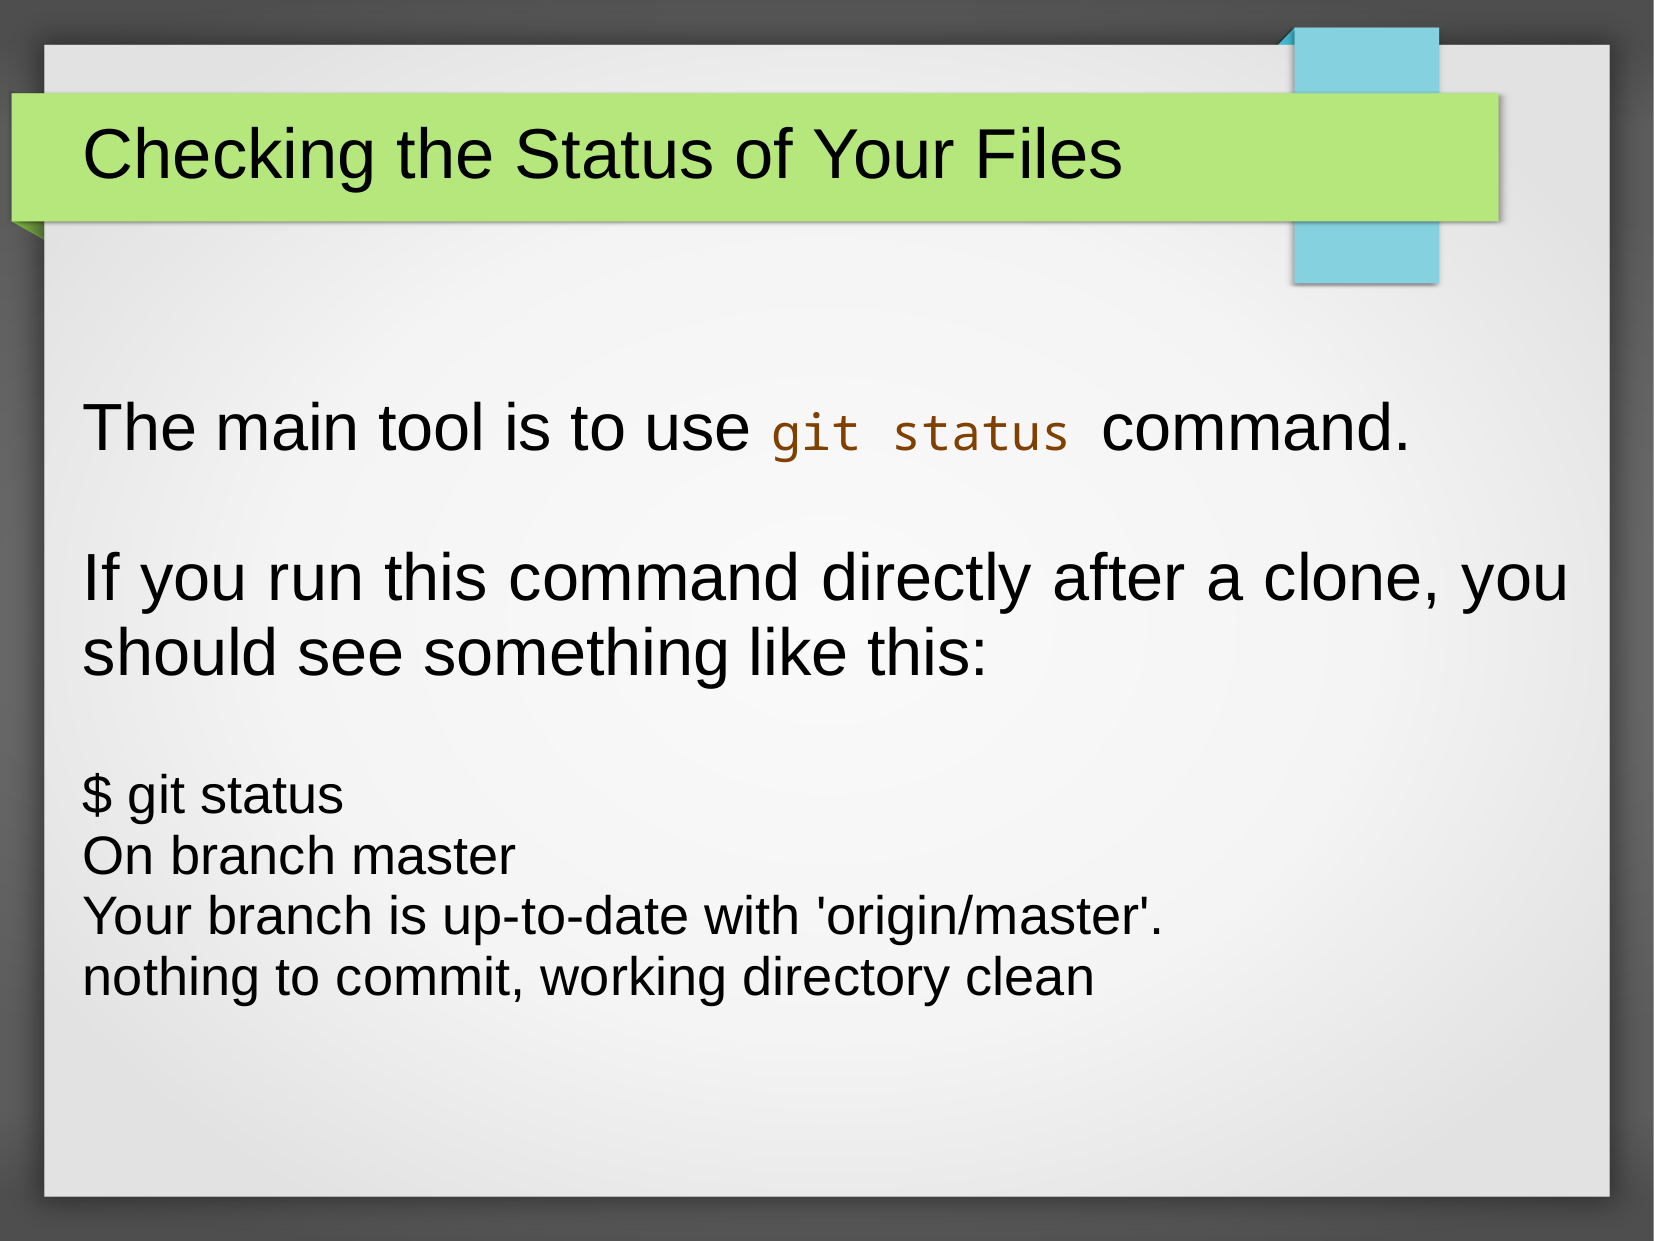

Checking the Status of Your Files
# The main tool is to use git status command.
If you run this command directly after a clone, you should see something like this:
$ git status
On branch master
Your branch is up-to-date with 'origin/master'.
nothing to commit, working directory clean